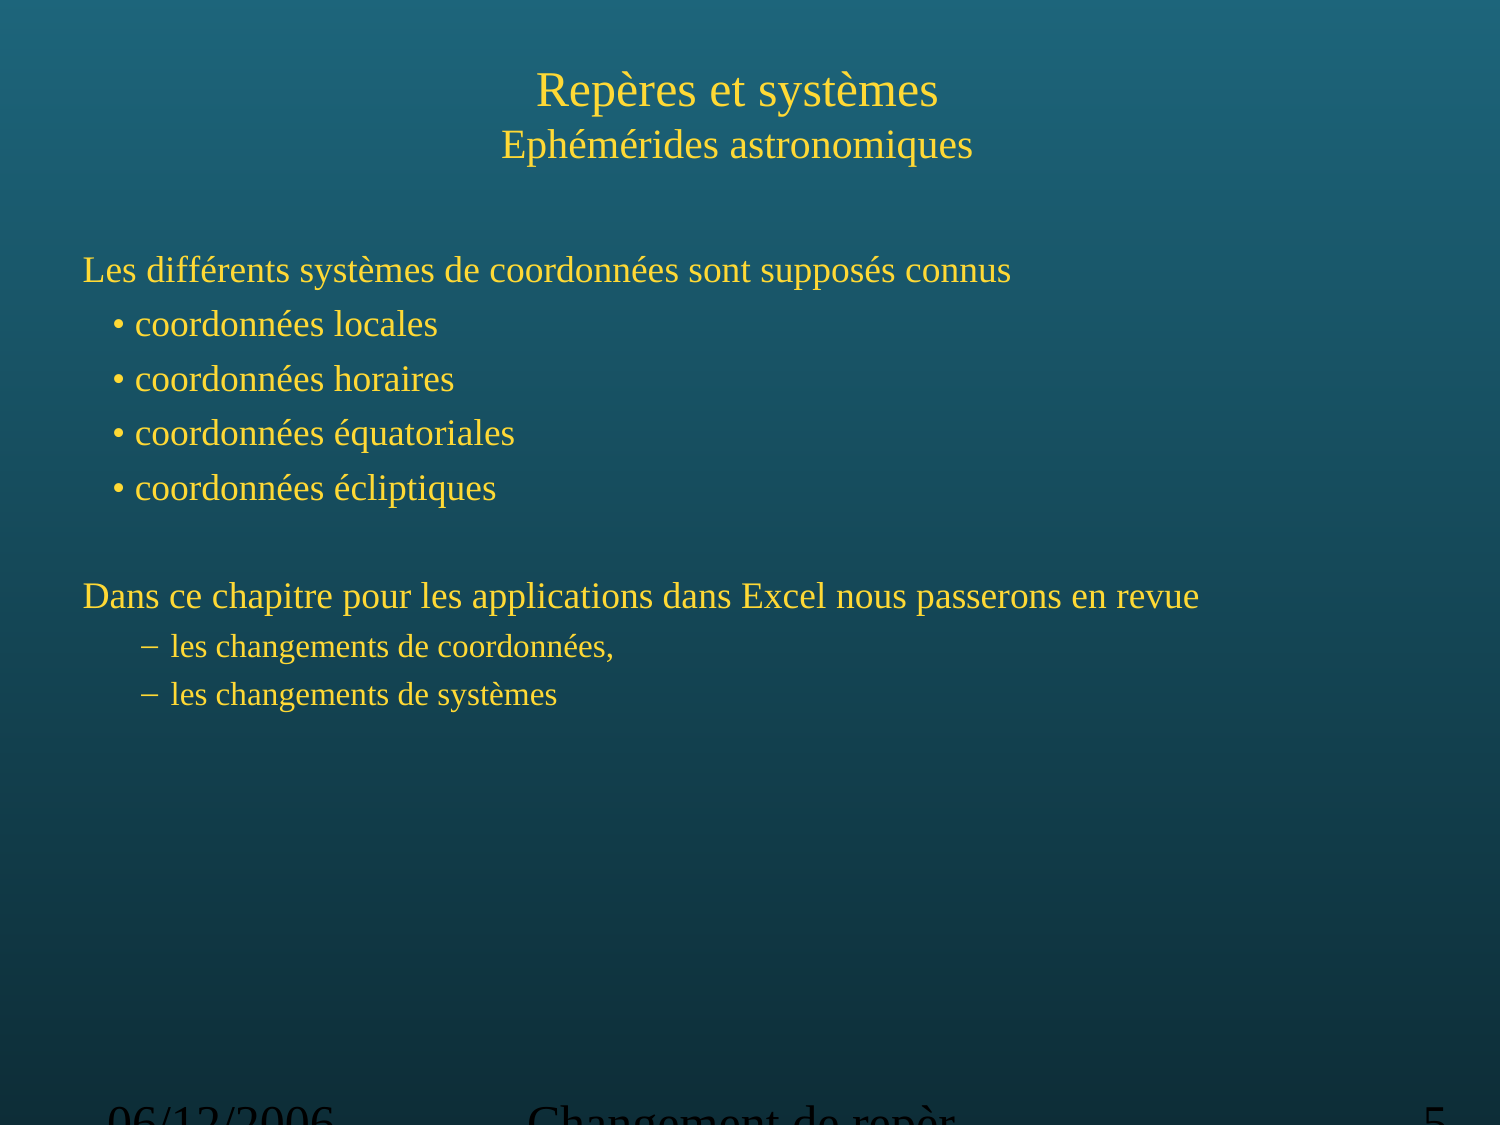

# Repères et systèmes Ephémérides astronomiques
Les différents systèmes de coordonnées sont supposés connus
	• coordonnées locales
	• coordonnées horaires
	• coordonnées équatoriales
	• coordonnées écliptiques
Dans ce chapitre pour les applications dans Excel nous passerons en revue
les changements de coordonnées,
les changements de systèmes
06/12/2006
Changement de repères, de système
5